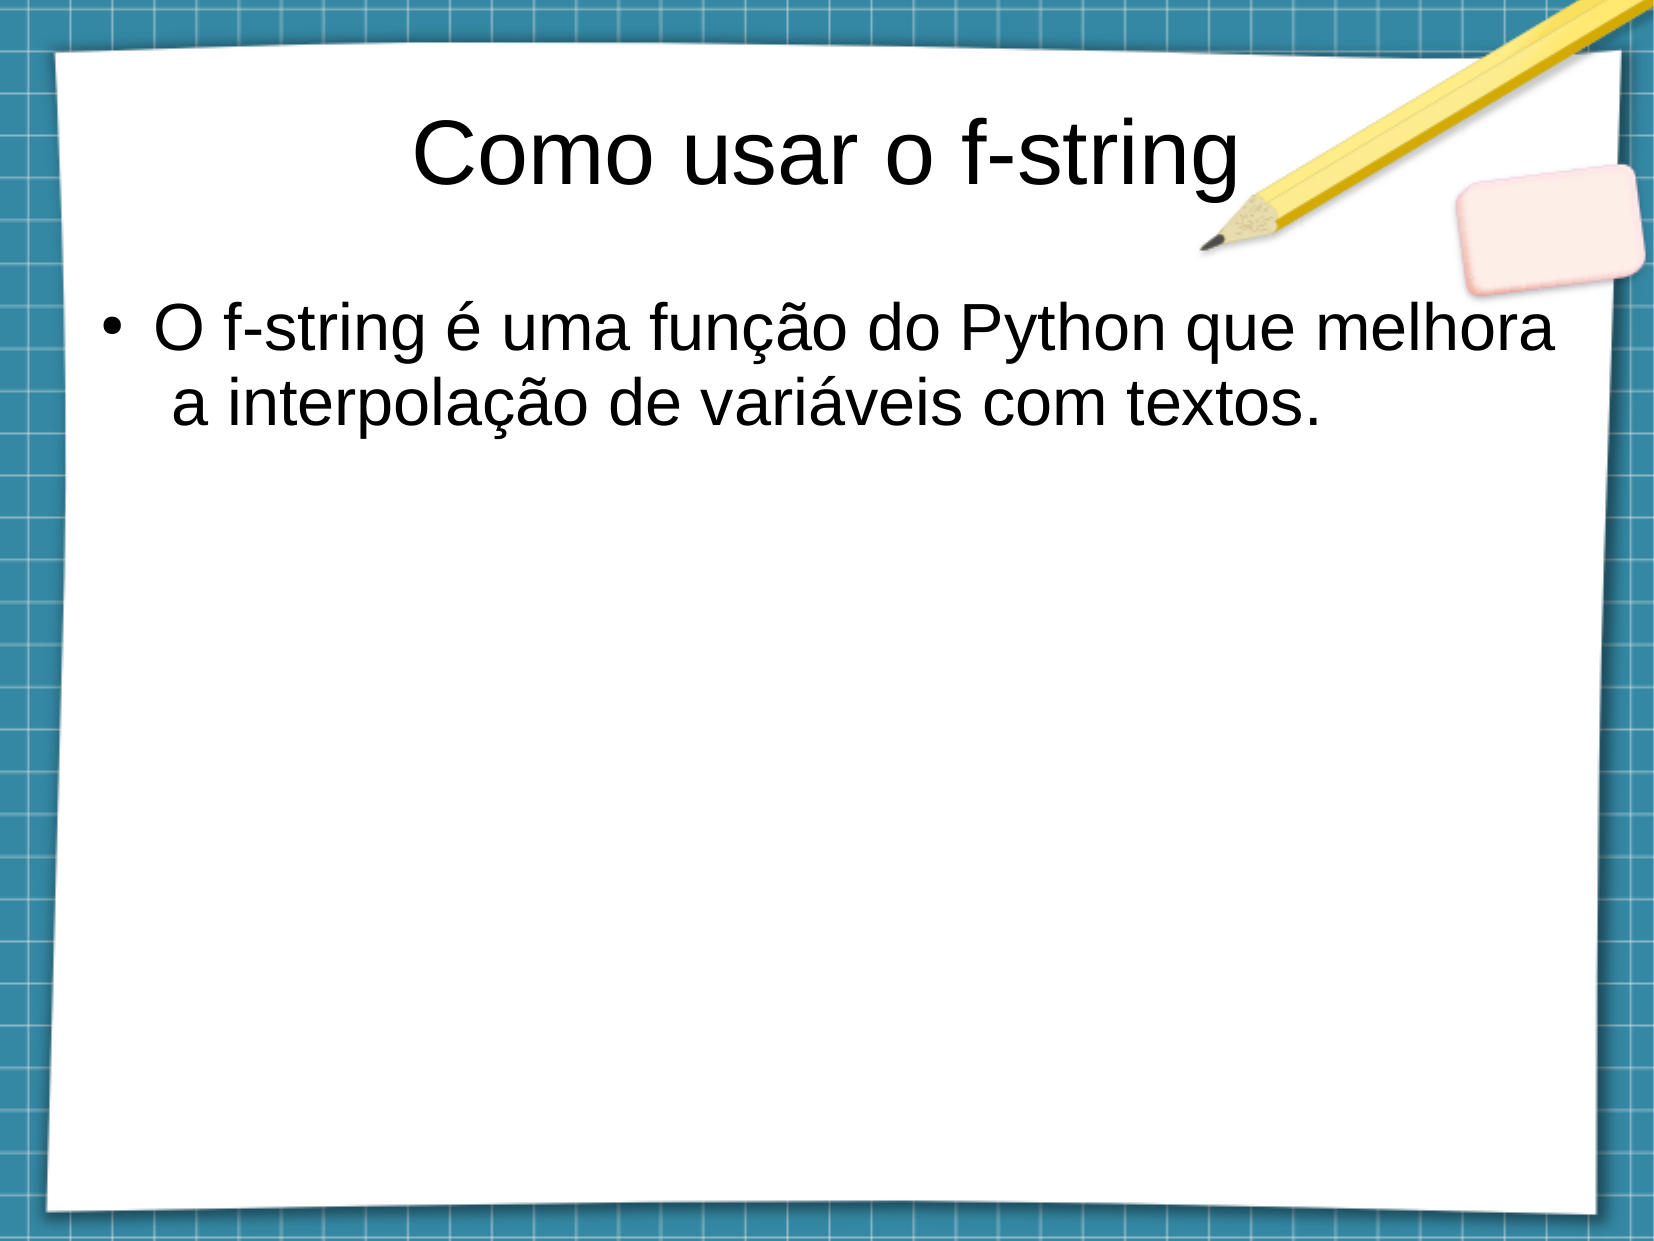

# Como usar o f-string
O f-string é uma função do Python que melhora a interpolação de variáveis com textos.